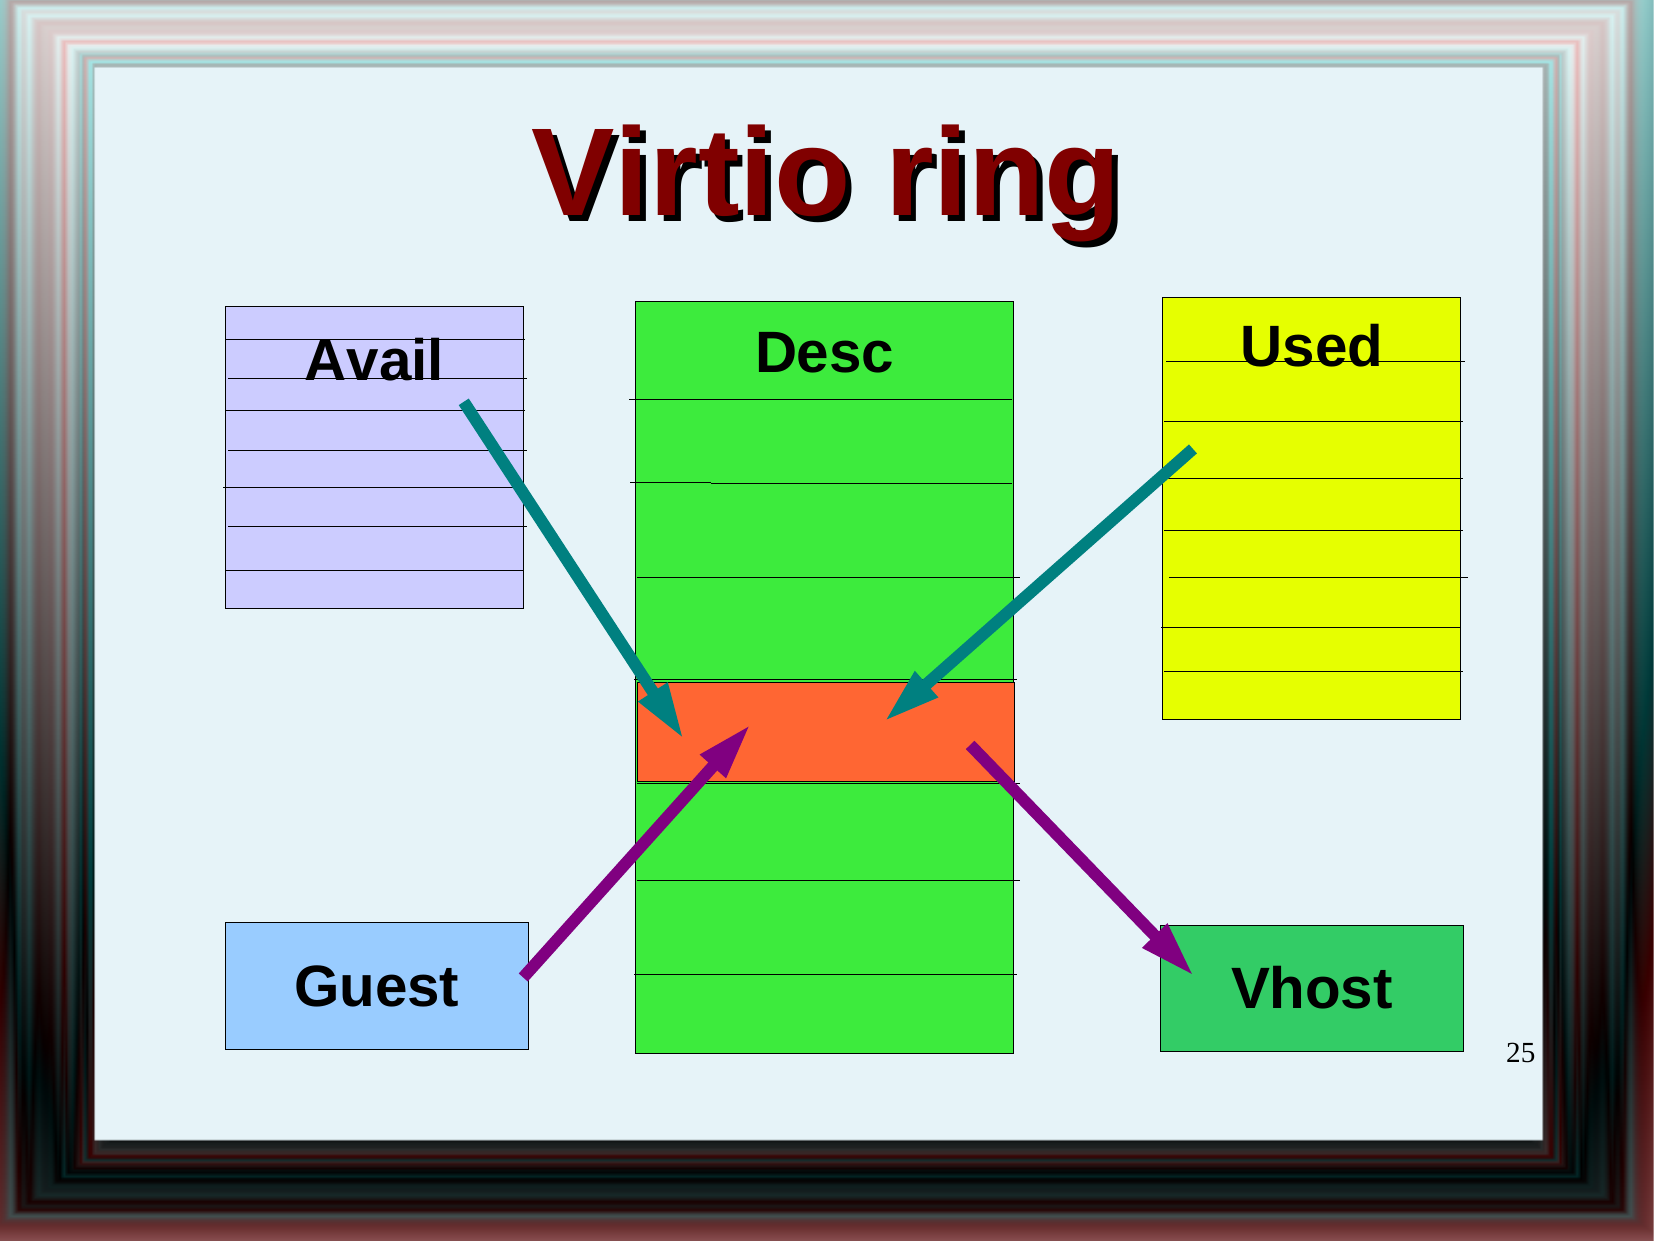

# Virtio ring
Used
Desc
Avail
Guest
Vhost
25